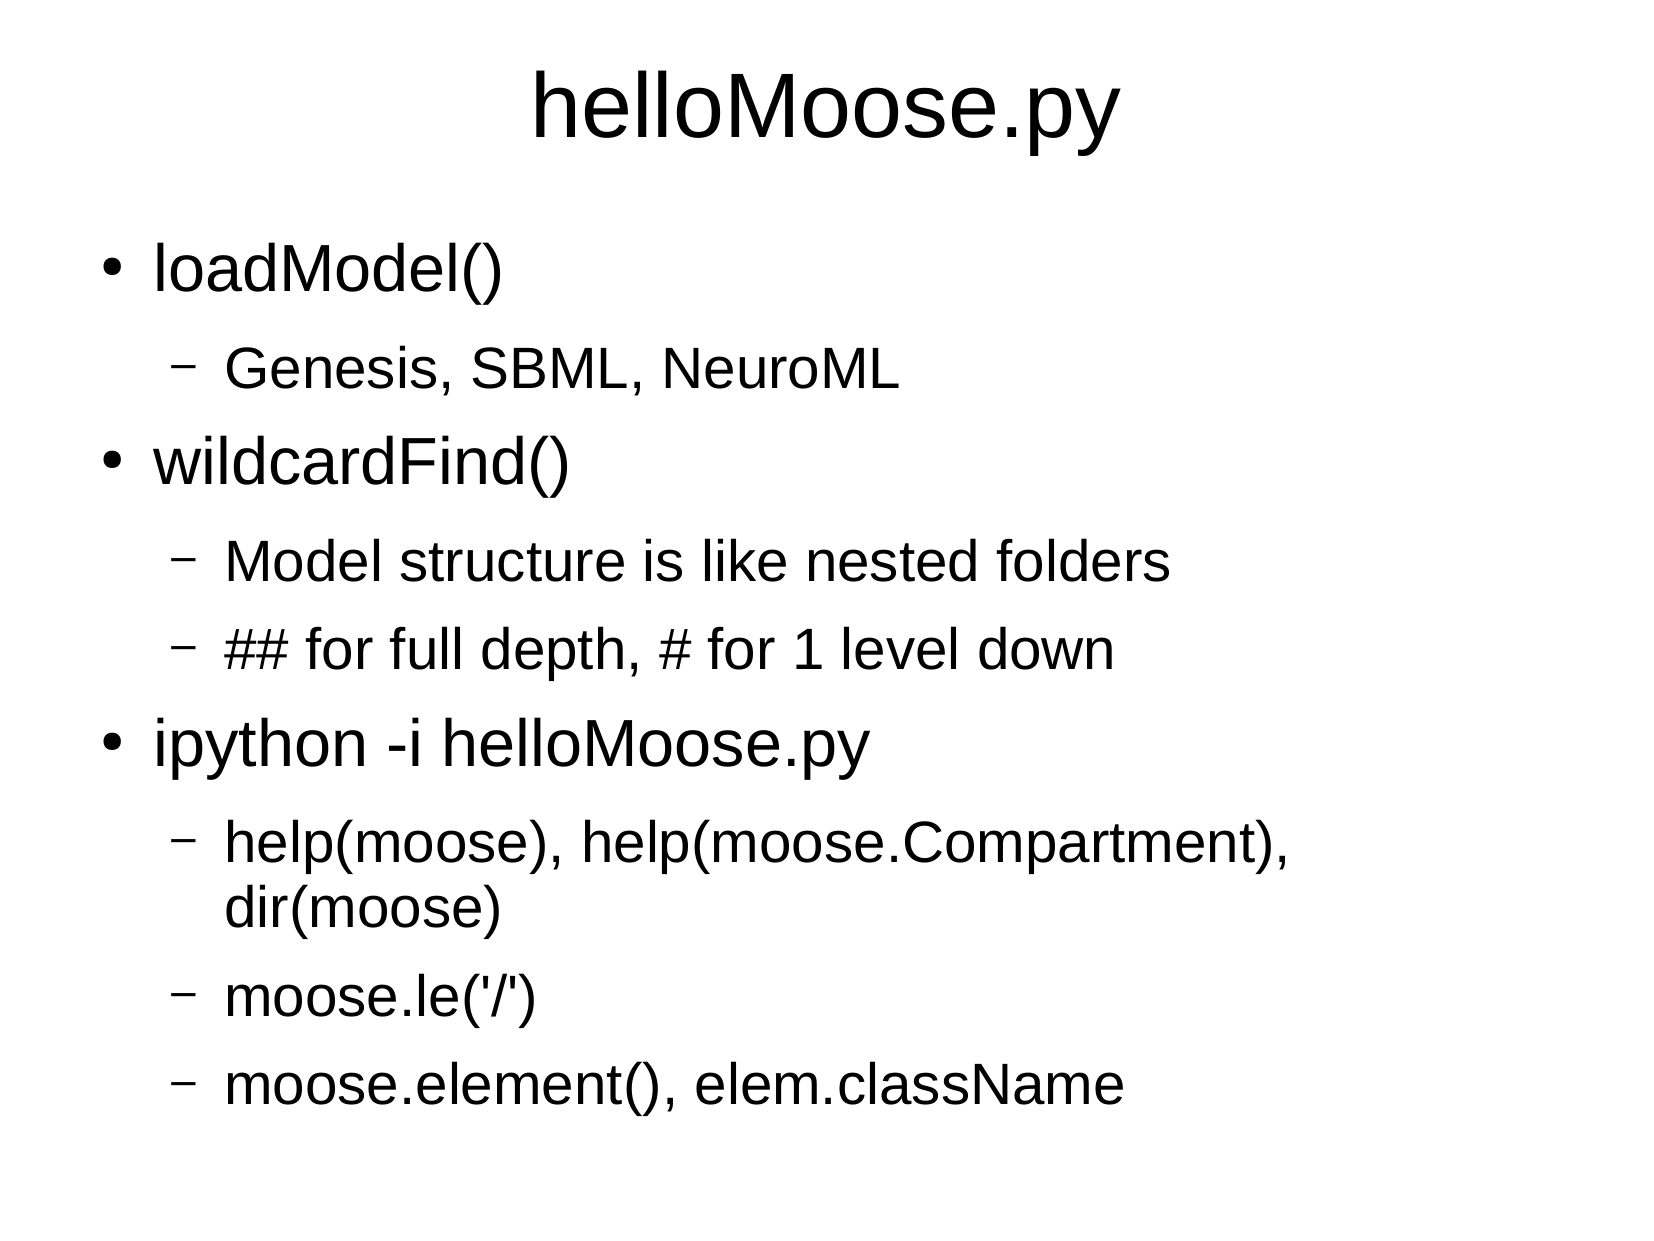

# helloMoose.py
loadModel()
Genesis, SBML, NeuroML
wildcardFind()
Model structure is like nested folders
## for full depth, # for 1 level down
ipython -i helloMoose.py
help(moose), help(moose.Compartment), dir(moose)
moose.le('/')
moose.element(), elem.className